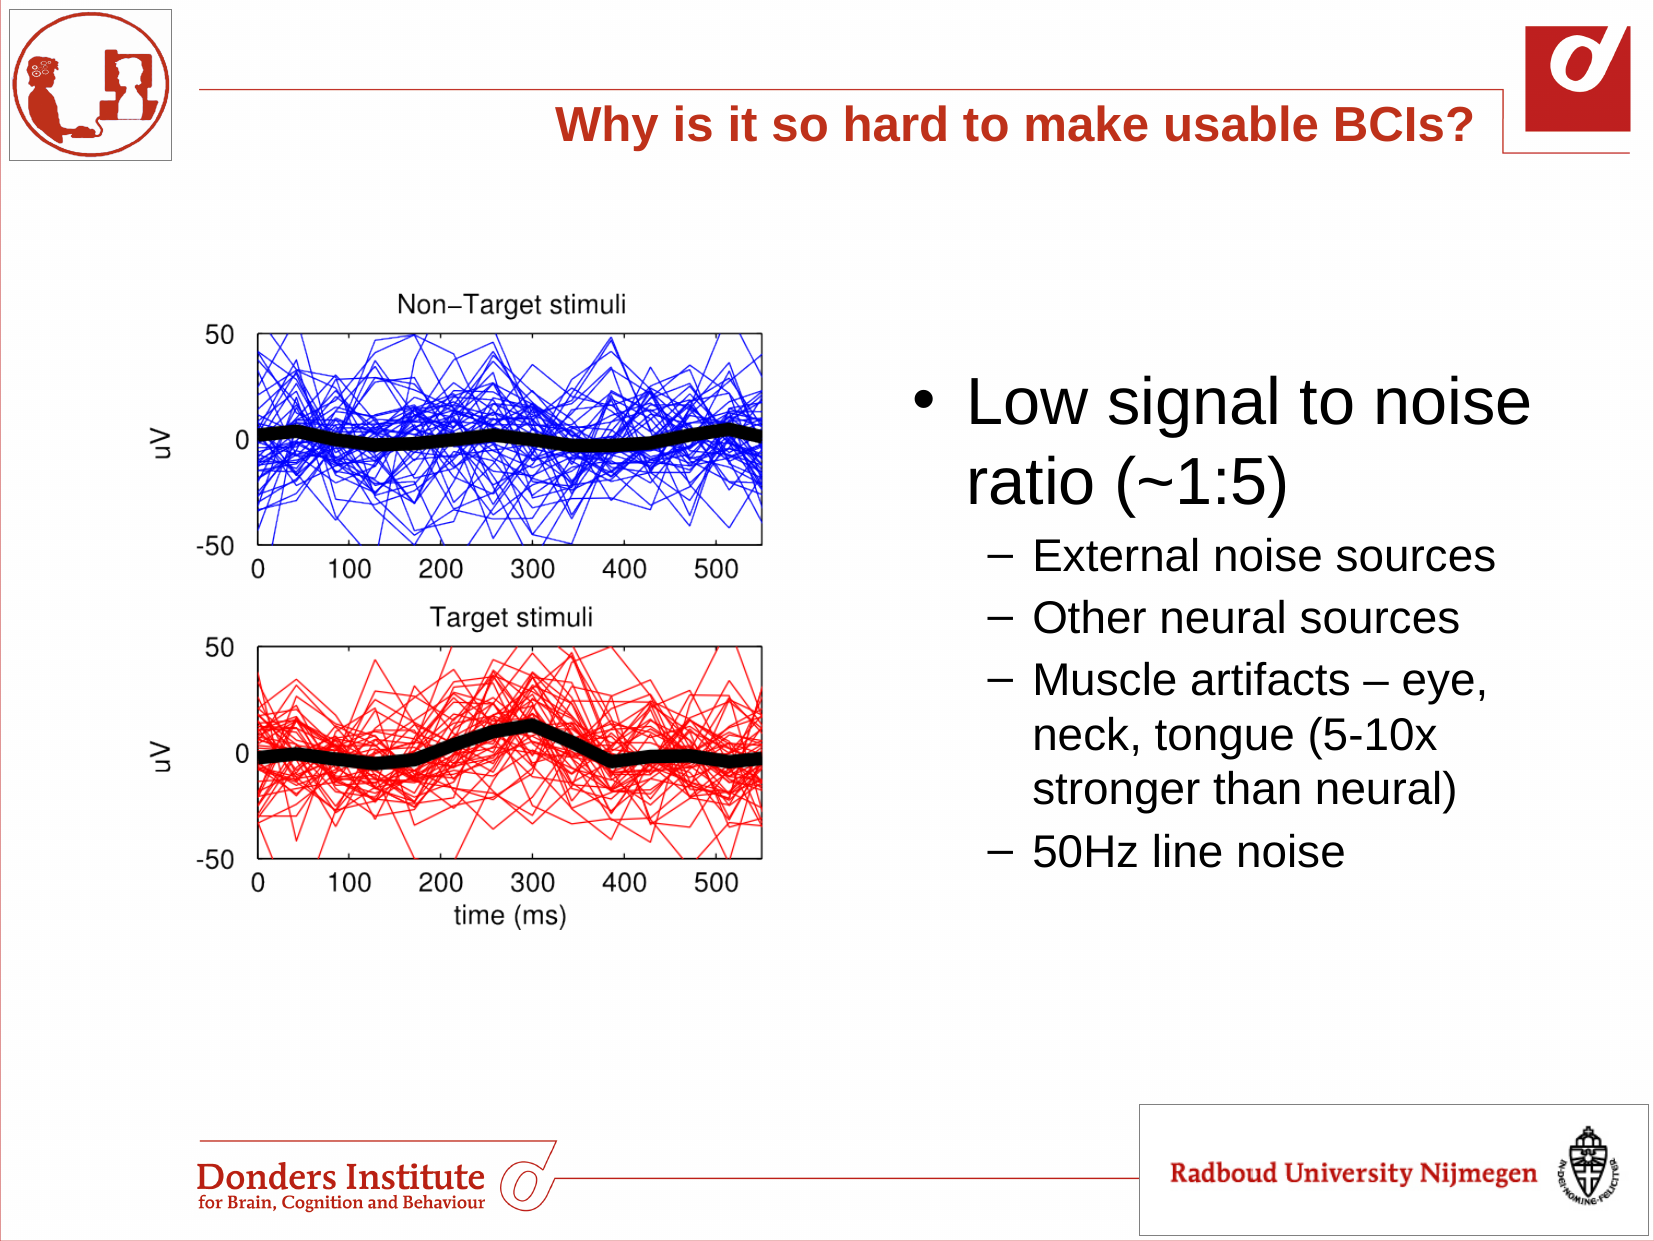

# Why is it so hard to make usable BCIs?
Low signal to noise ratio (~1:5)
External noise sources
Other neural sources
Muscle artifacts – eye, neck, tongue (5-10x stronger than neural)
50Hz line noise